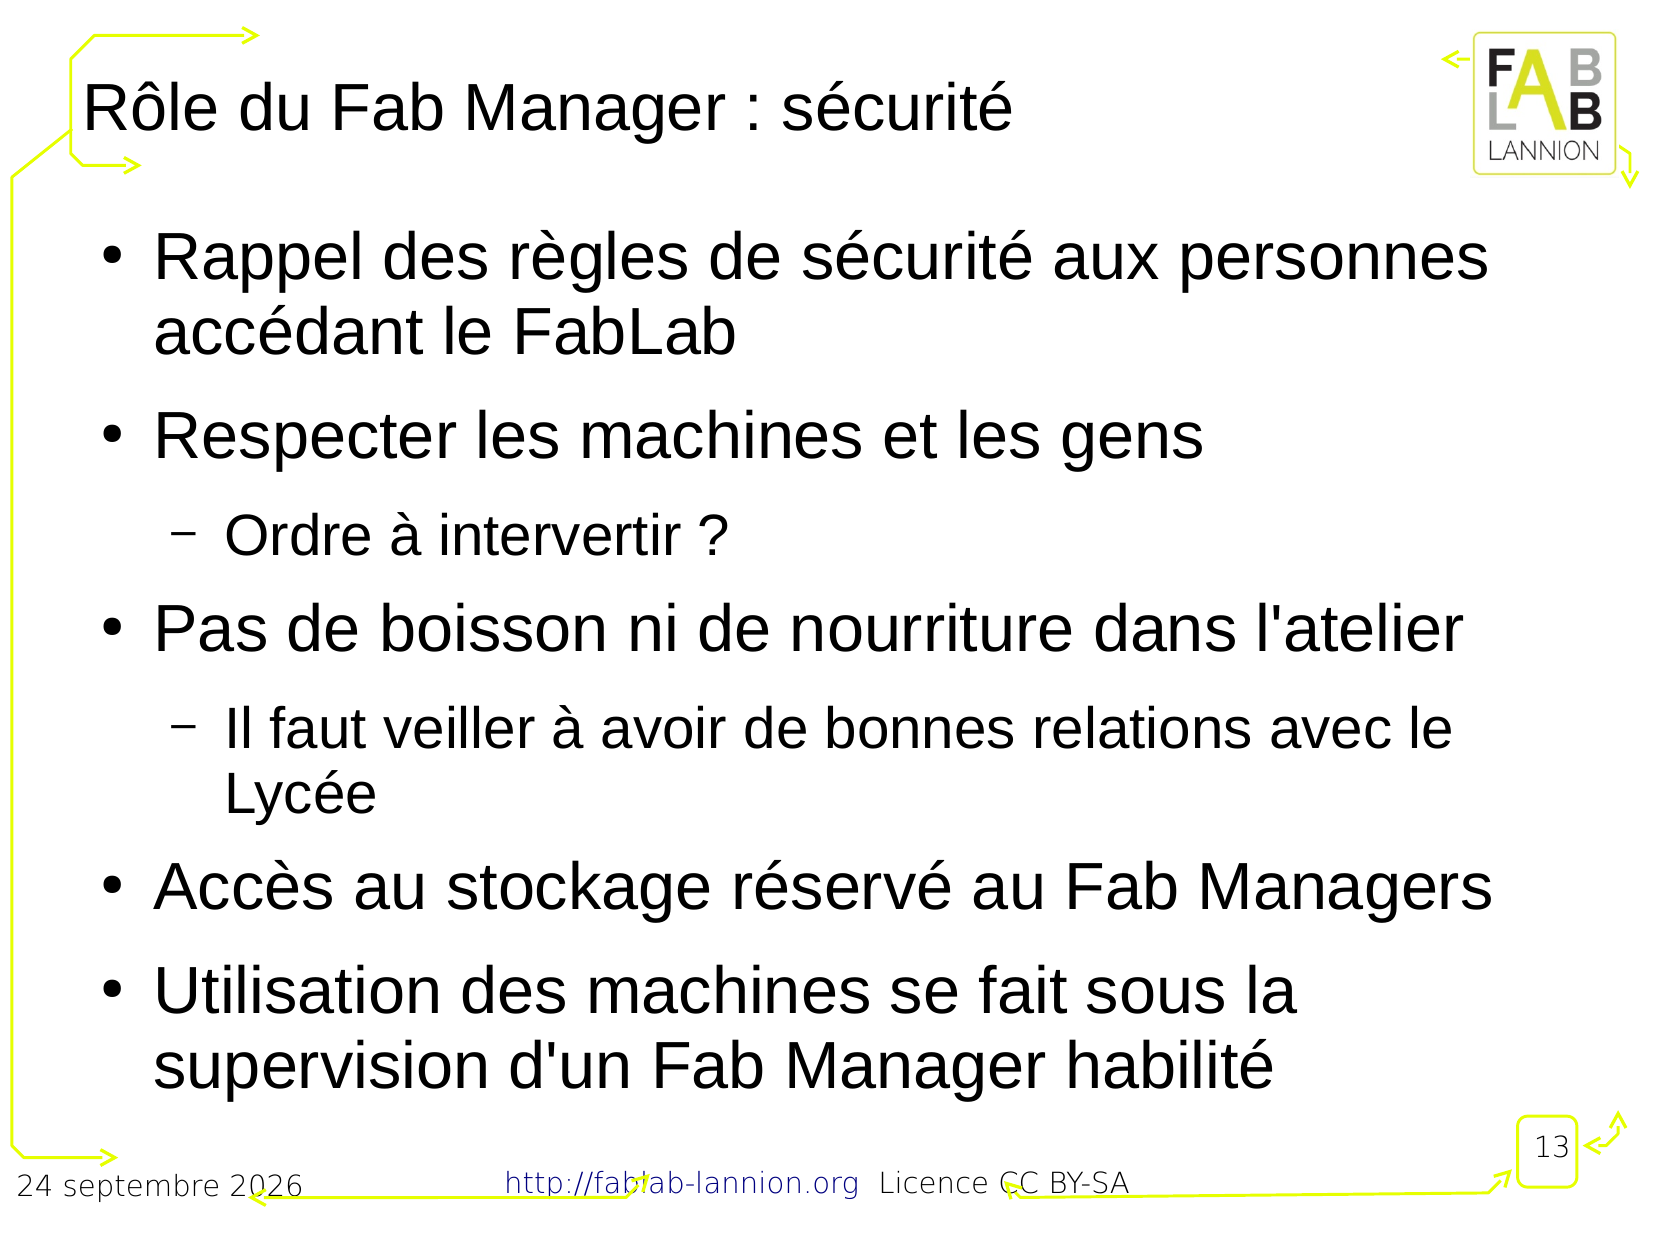

# Rôle du Fab Manager : sécurité
Rappel des règles de sécurité aux personnes accédant le FabLab
Respecter les machines et les gens
Ordre à intervertir ?
Pas de boisson ni de nourriture dans l'atelier
Il faut veiller à avoir de bonnes relations avec le Lycée
Accès au stockage réservé au Fab Managers
Utilisation des machines se fait sous la supervision d'un Fab Manager habilité
13